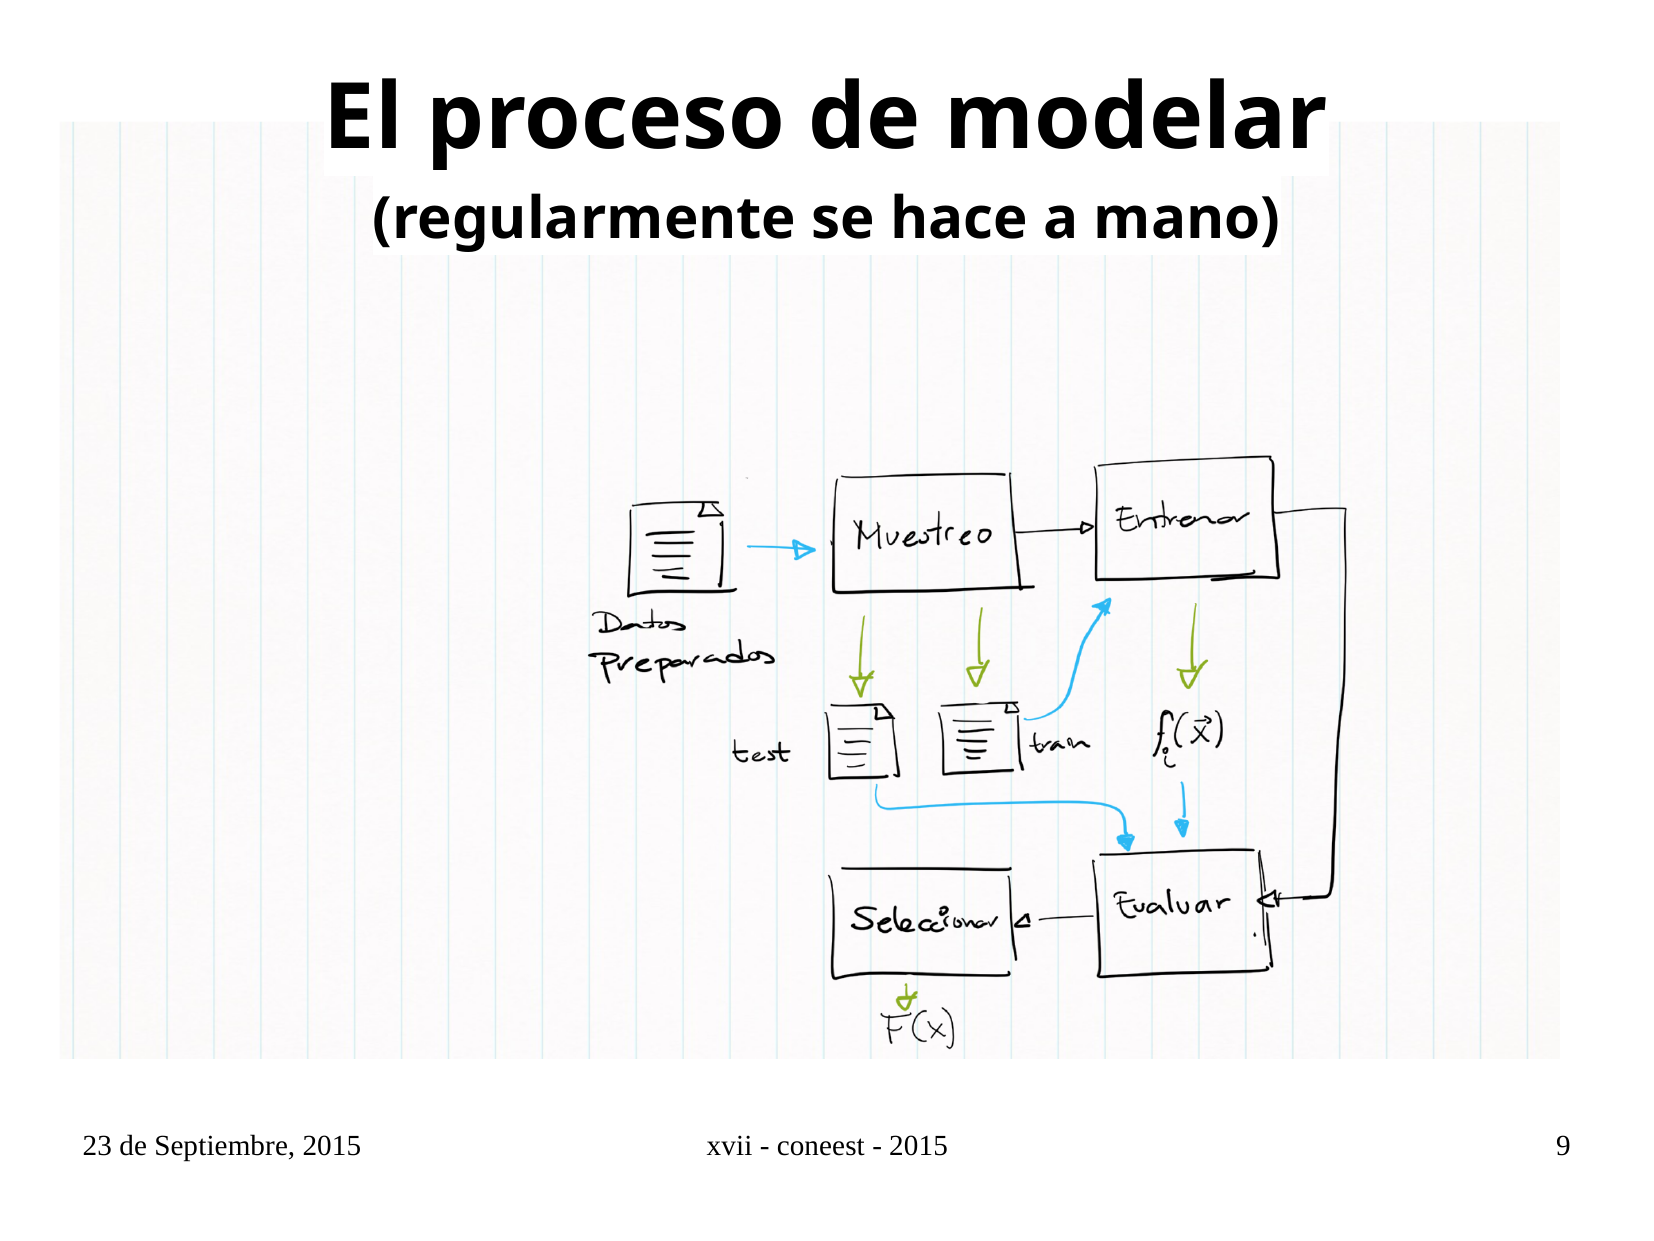

# El proceso de modelar (regularmente se hace a mano)
23 de Septiembre, 2015
xvii - coneest - 2015
9